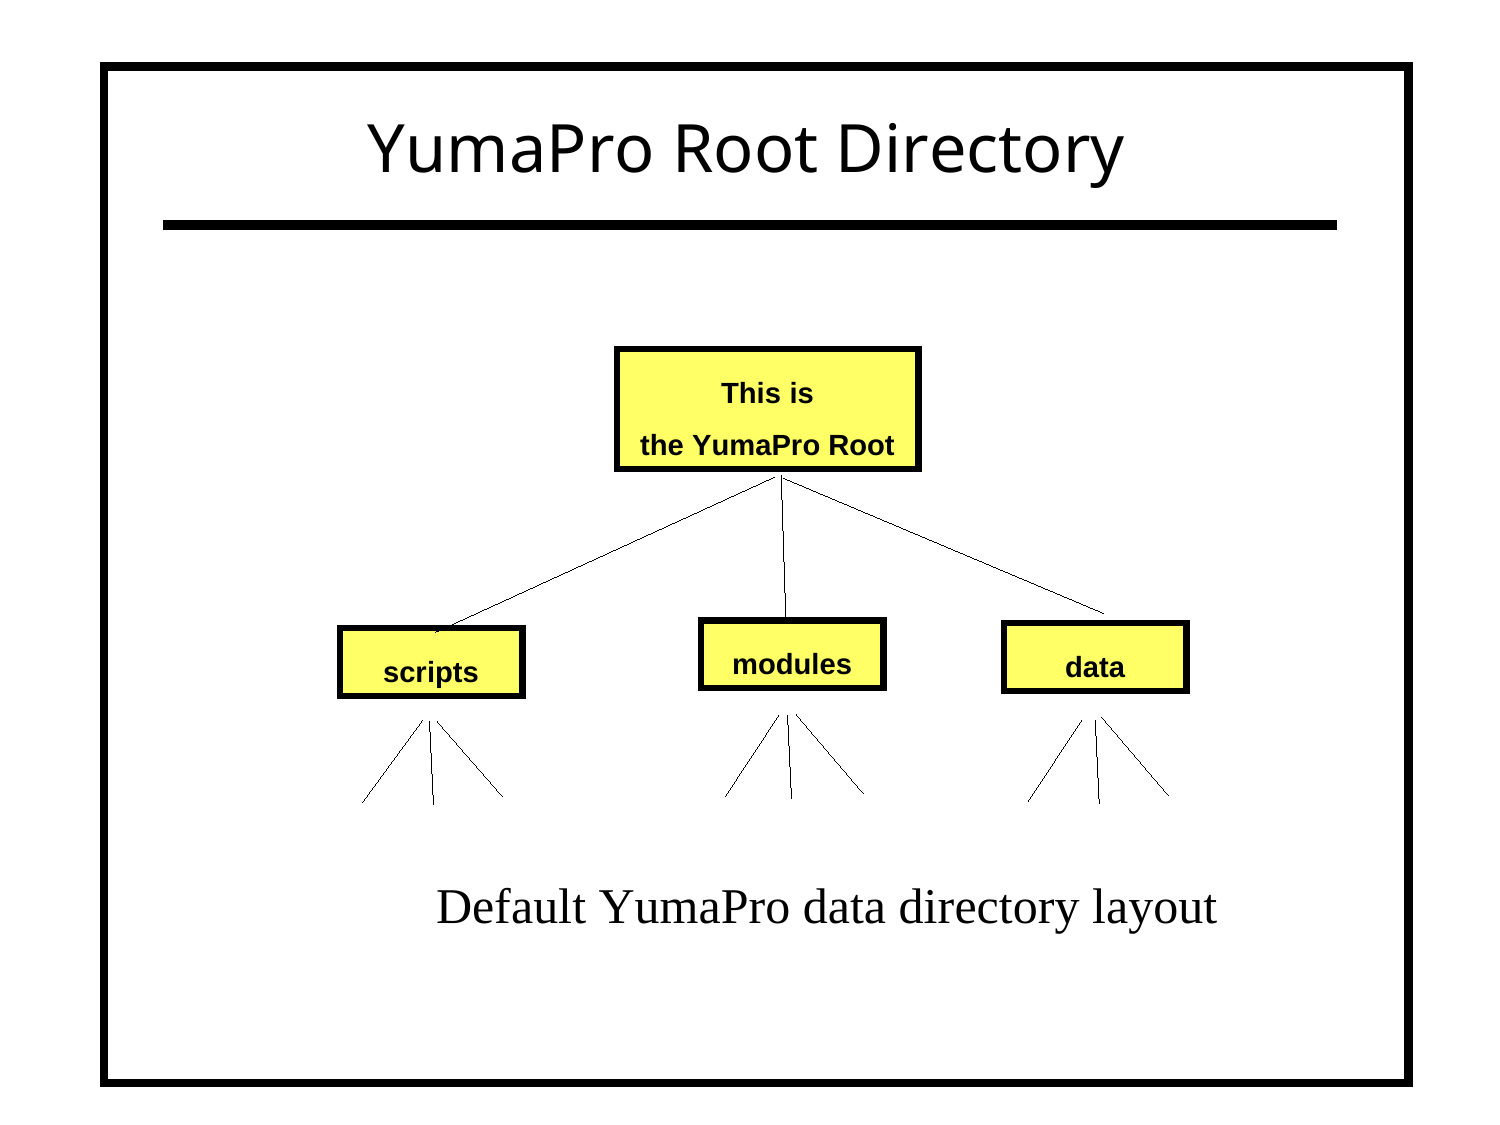

# YumaPro Root Directory
This is
the YumaPro Root
modules
data
scripts
Default YumaPro data directory layout